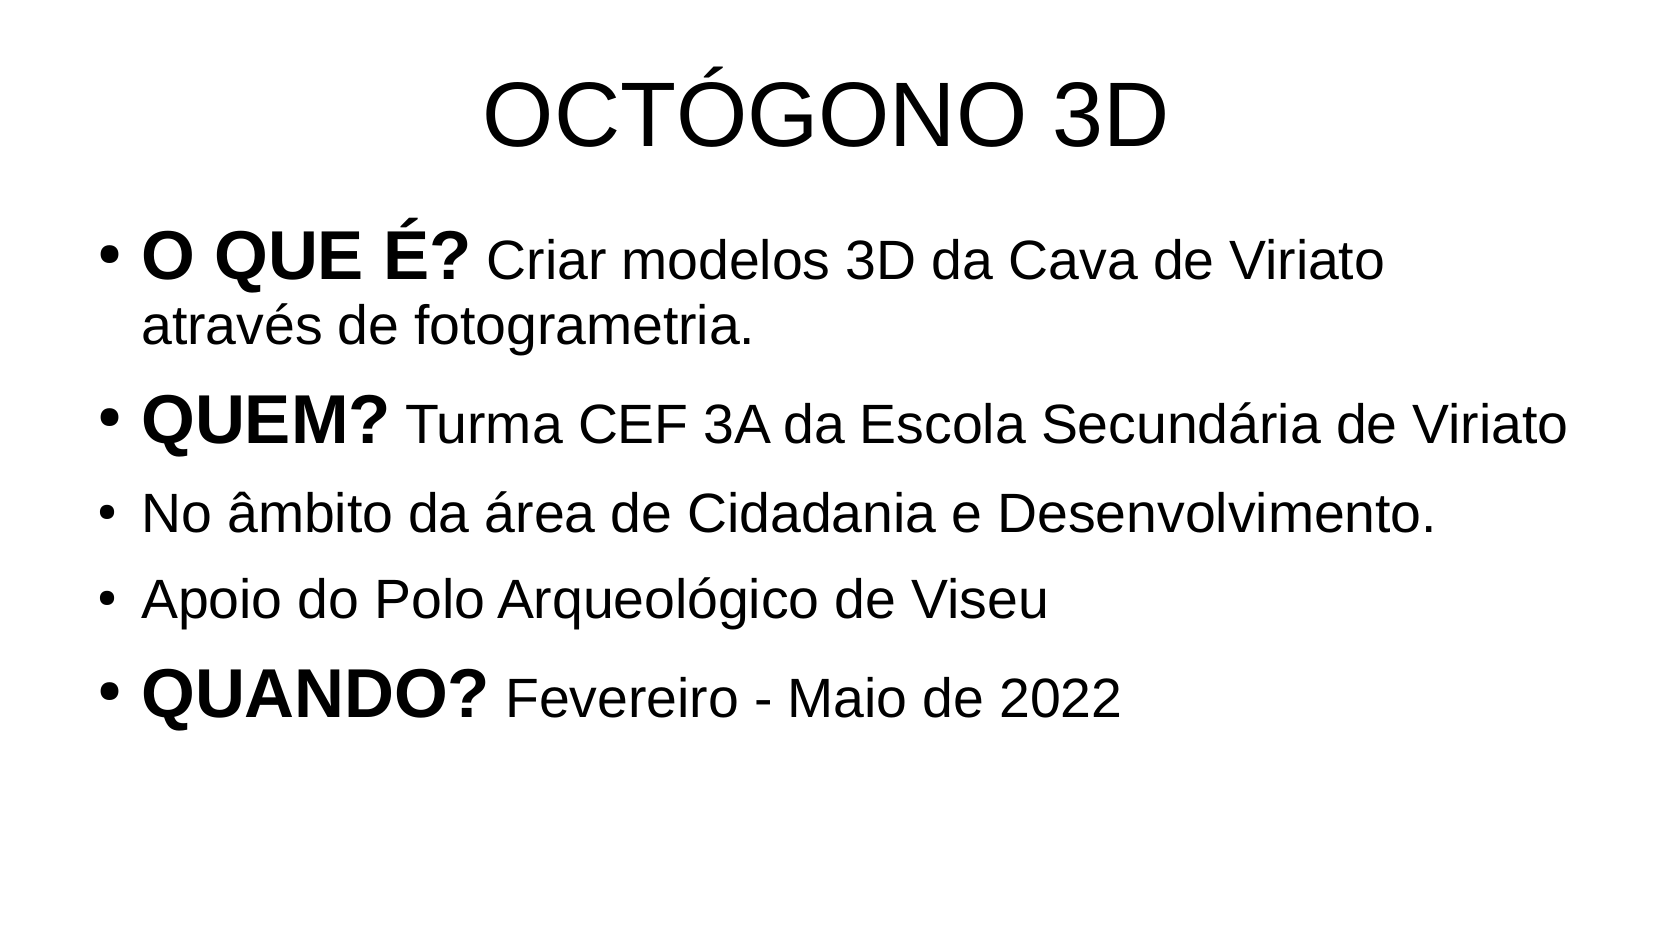

# OCTÓGONO 3D
O QUE É? Criar modelos 3D da Cava de Viriato através de fotogrametria.
QUEM? Turma CEF 3A da Escola Secundária de Viriato
No âmbito da área de Cidadania e Desenvolvimento.
Apoio do Polo Arqueológico de Viseu
QUANDO? Fevereiro - Maio de 2022